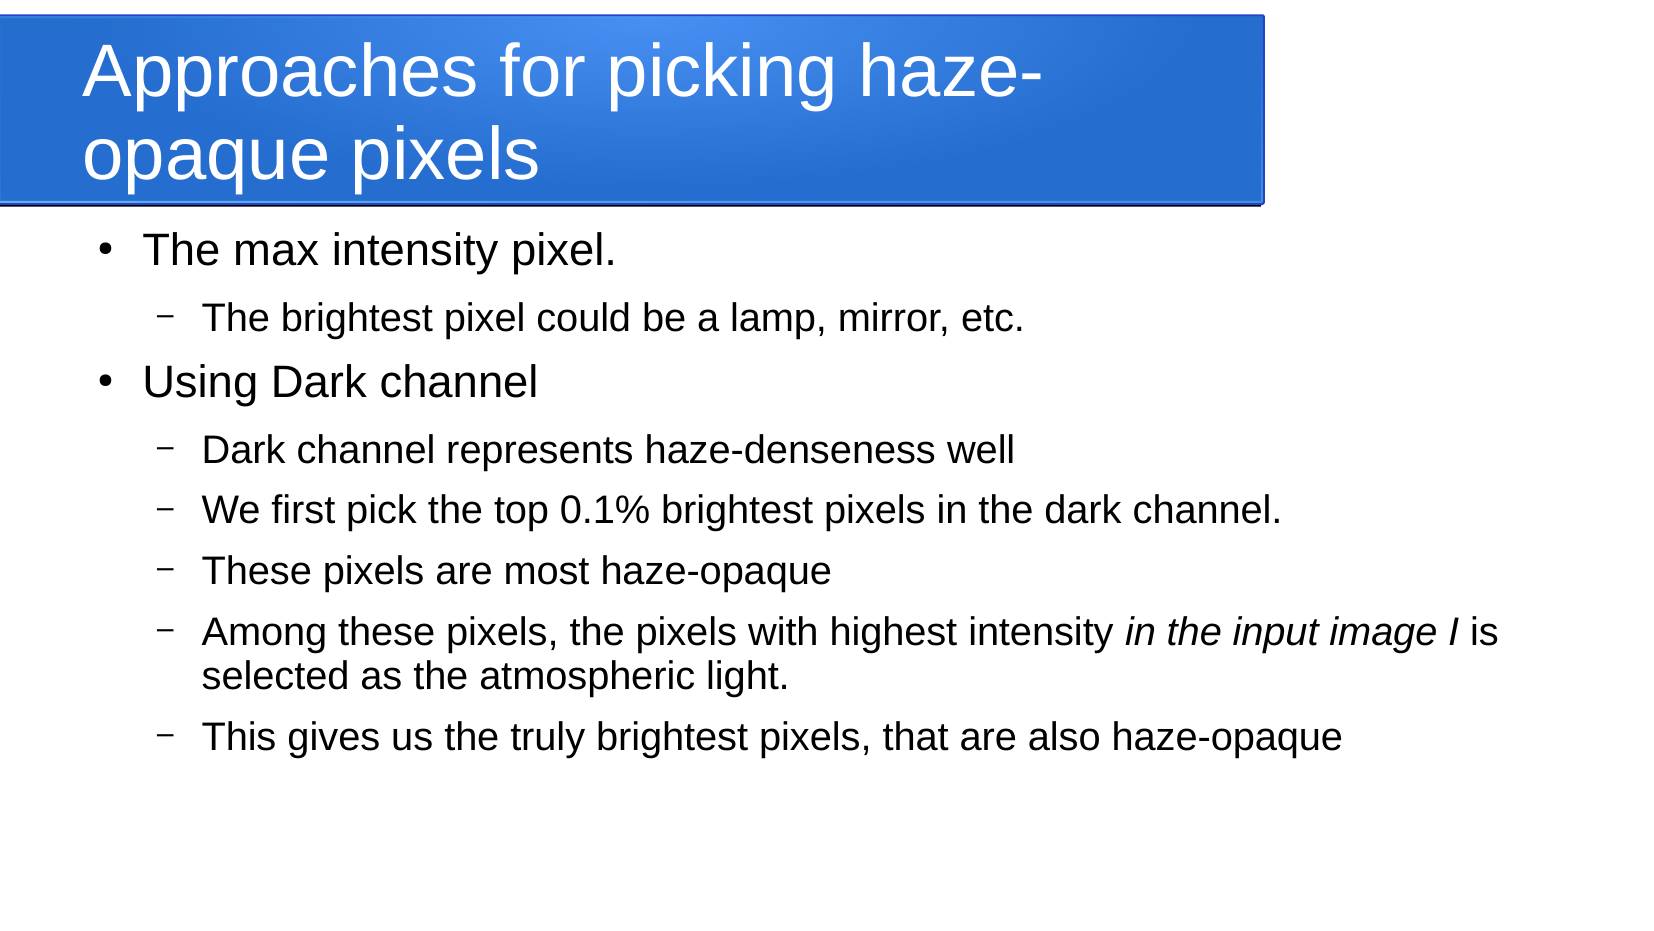

# Approaches for picking haze-opaque pixels
The max intensity pixel.
The brightest pixel could be a lamp, mirror, etc.
Using Dark channel
Dark channel represents haze-denseness well
We first pick the top 0.1% brightest pixels in the dark channel.
These pixels are most haze-opaque
Among these pixels, the pixels with highest intensity in the input image I is selected as the atmospheric light.
This gives us the truly brightest pixels, that are also haze-opaque